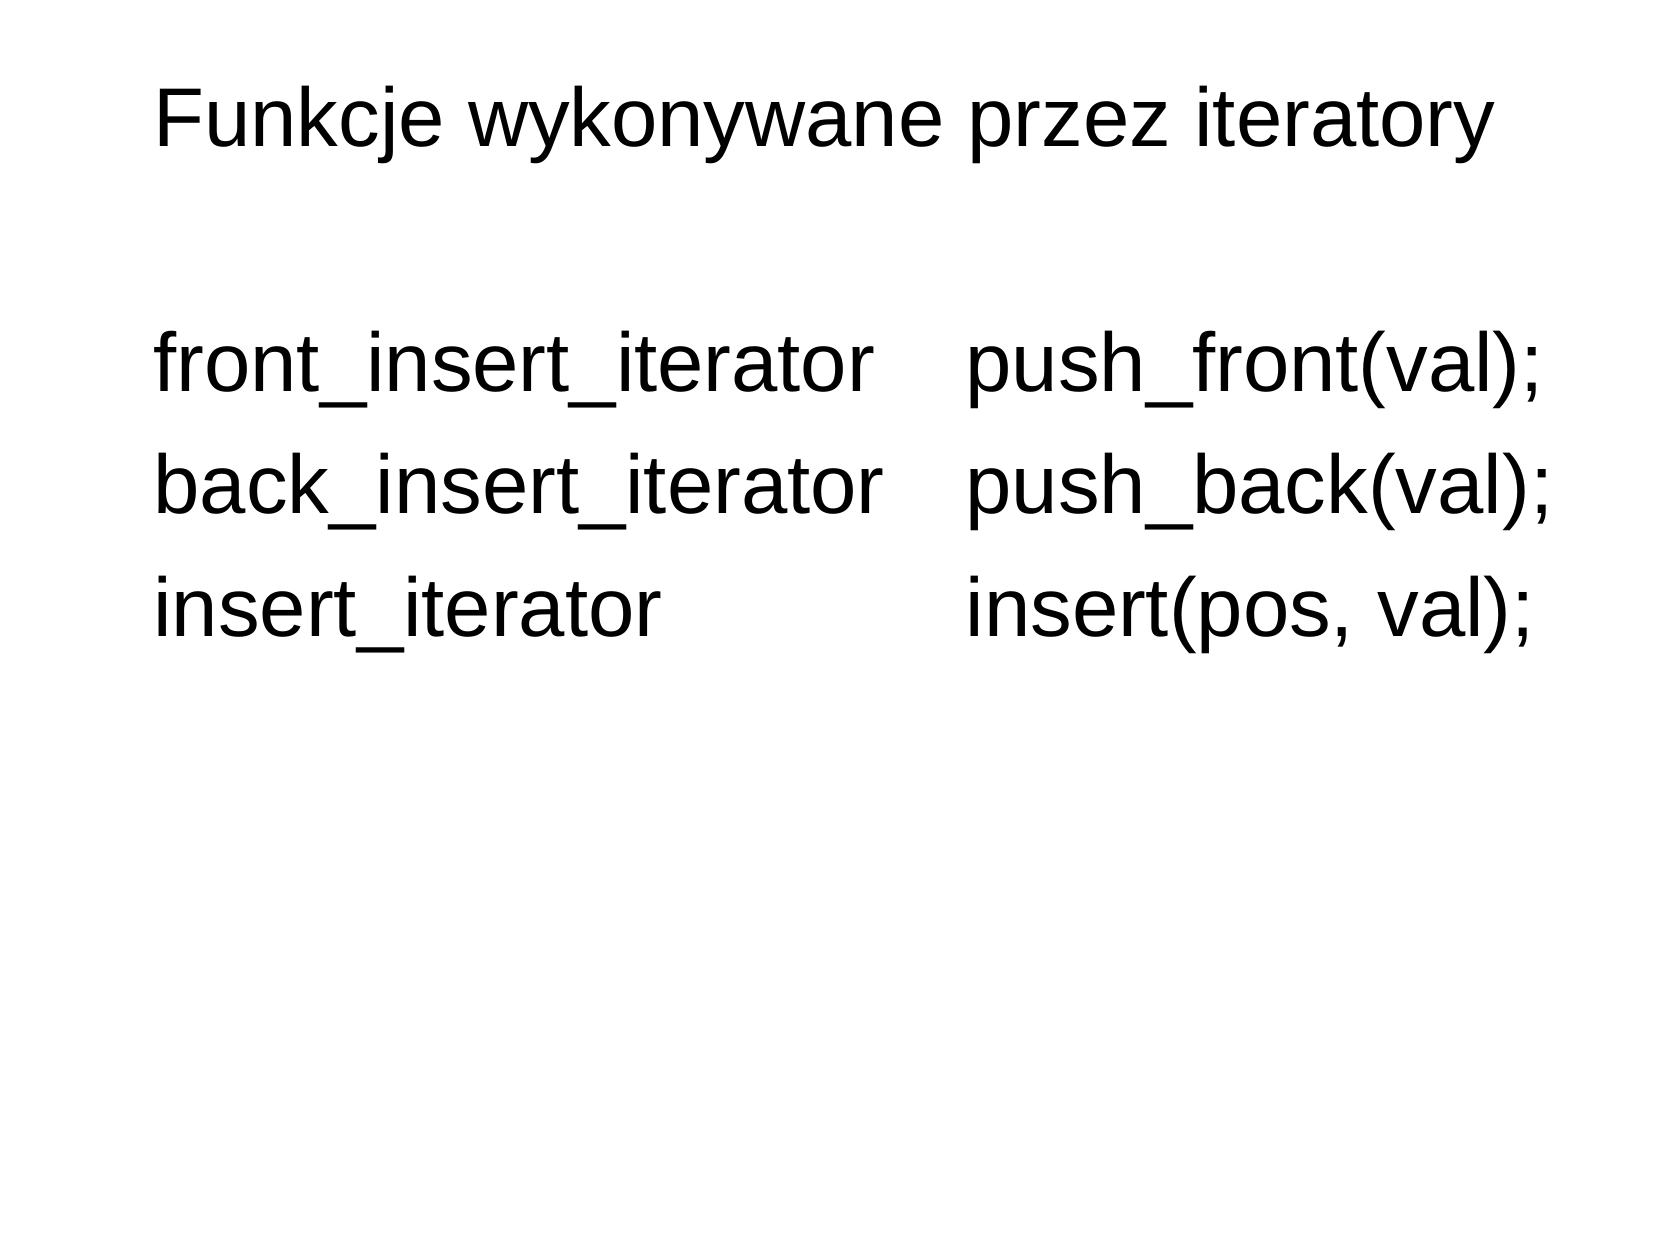

# Funkcje wykonywane przez iteratory
front_insert_iterator		push_front(val);
back_insert_iterator		push_back(val);
insert_iterator					insert(pos, val);